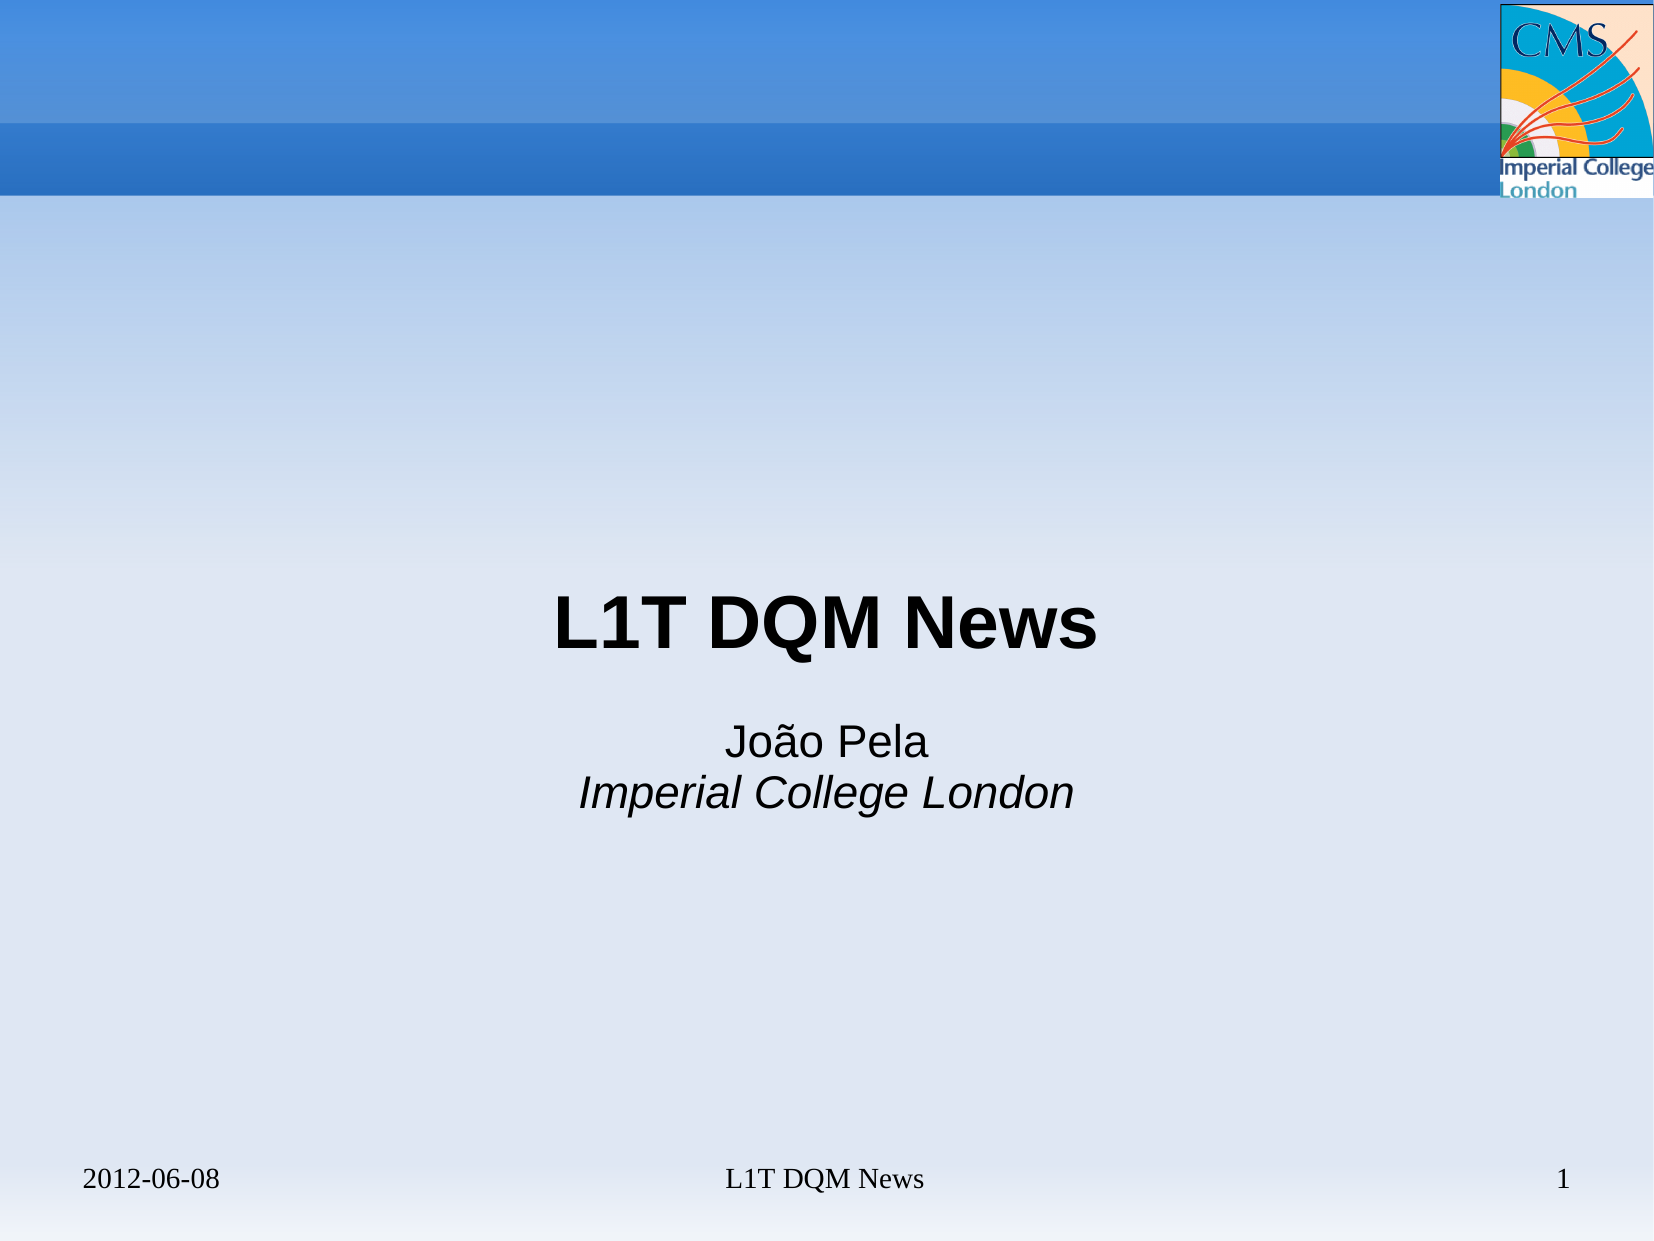

# L1T DQM News
João Pela
Imperial College London
2012-06-08
L1T DQM News
1